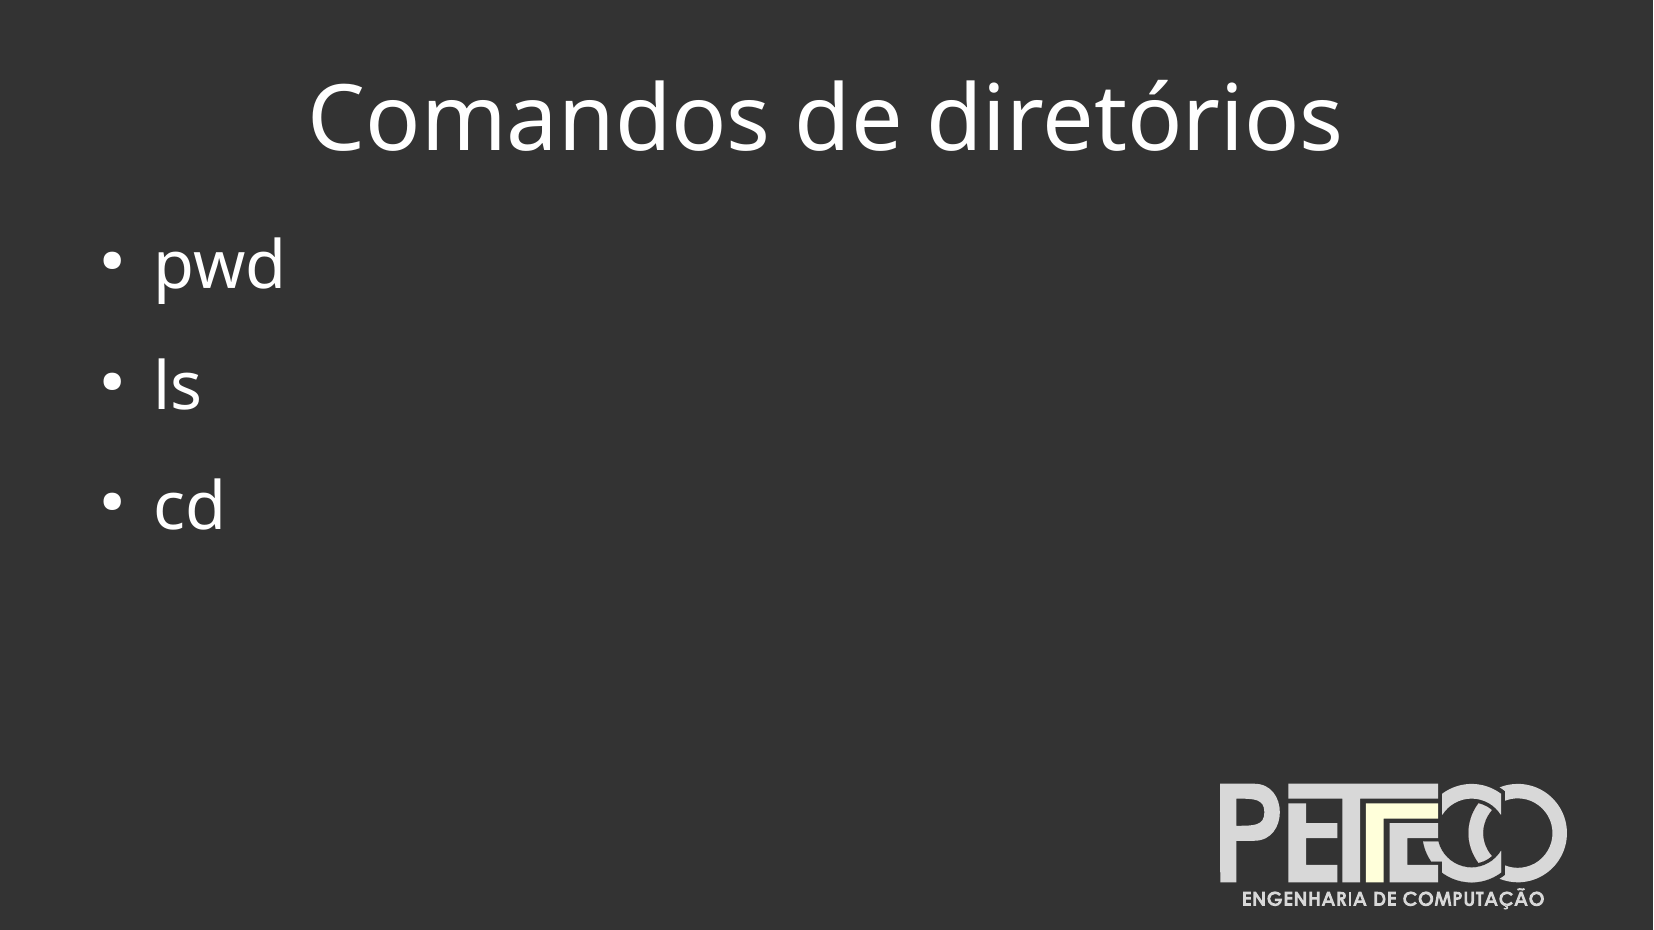

# Comandos de diretórios
pwd
ls
cd